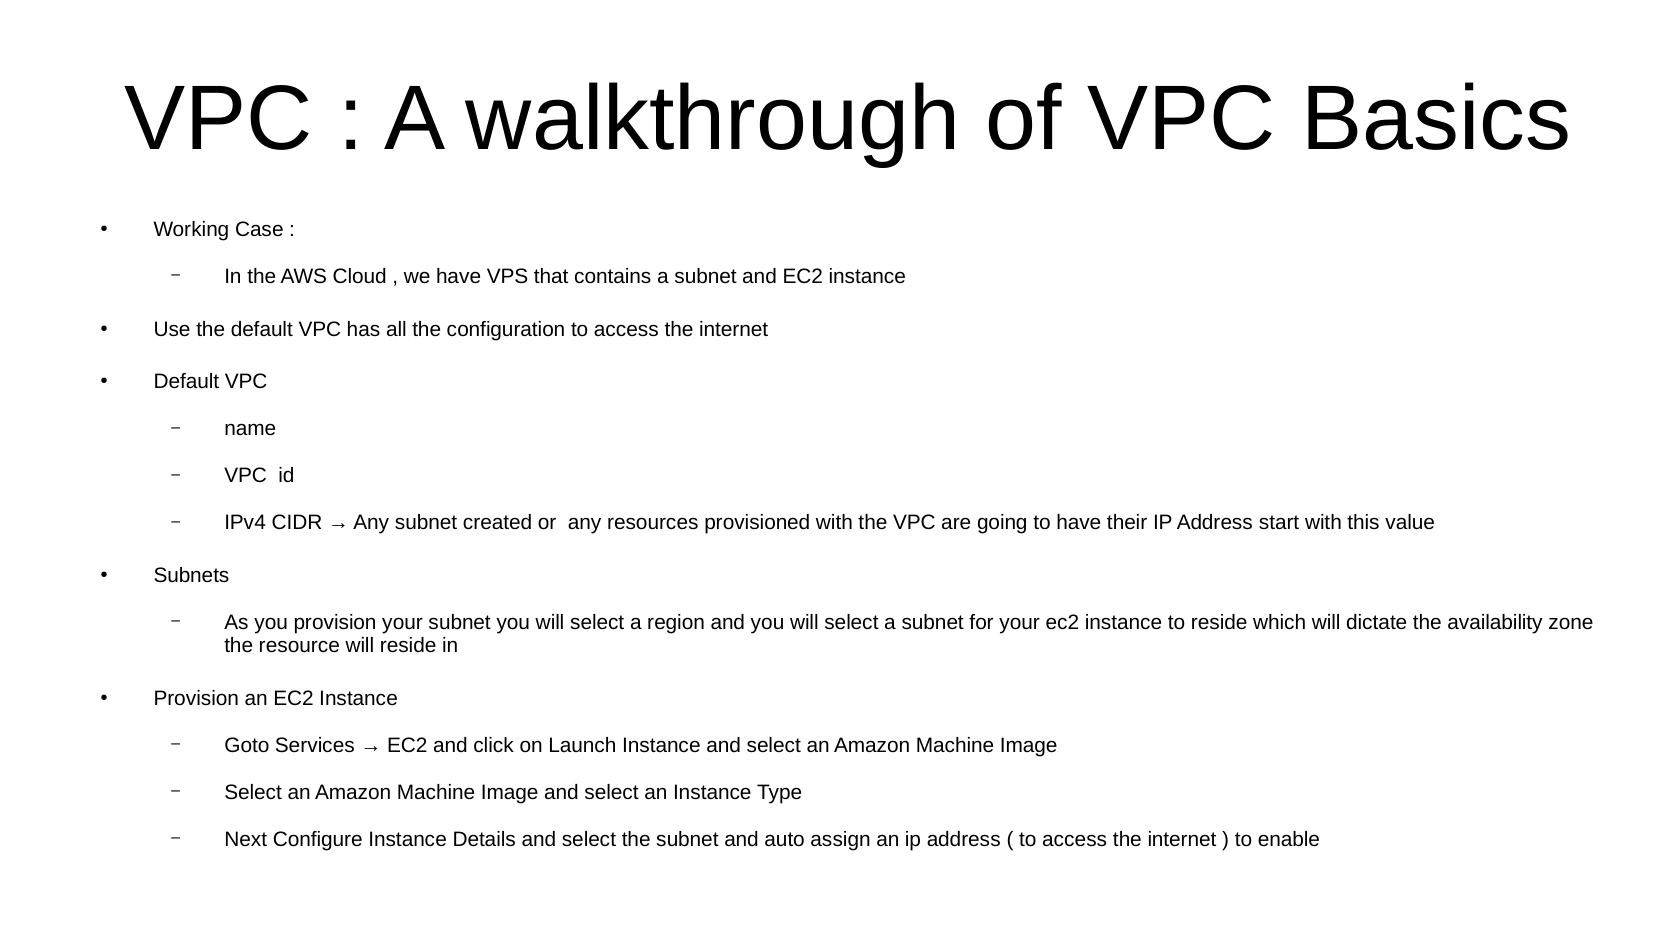

# VPC : A walkthrough of VPC Basics
Working Case :
In the AWS Cloud , we have VPS that contains a subnet and EC2 instance
Use the default VPC has all the configuration to access the internet
Default VPC
name
VPC id
IPv4 CIDR → Any subnet created or any resources provisioned with the VPC are going to have their IP Address start with this value
Subnets
As you provision your subnet you will select a region and you will select a subnet for your ec2 instance to reside which will dictate the availability zone the resource will reside in
Provision an EC2 Instance
Goto Services → EC2 and click on Launch Instance and select an Amazon Machine Image
Select an Amazon Machine Image and select an Instance Type
Next Configure Instance Details and select the subnet and auto assign an ip address ( to access the internet ) to enable